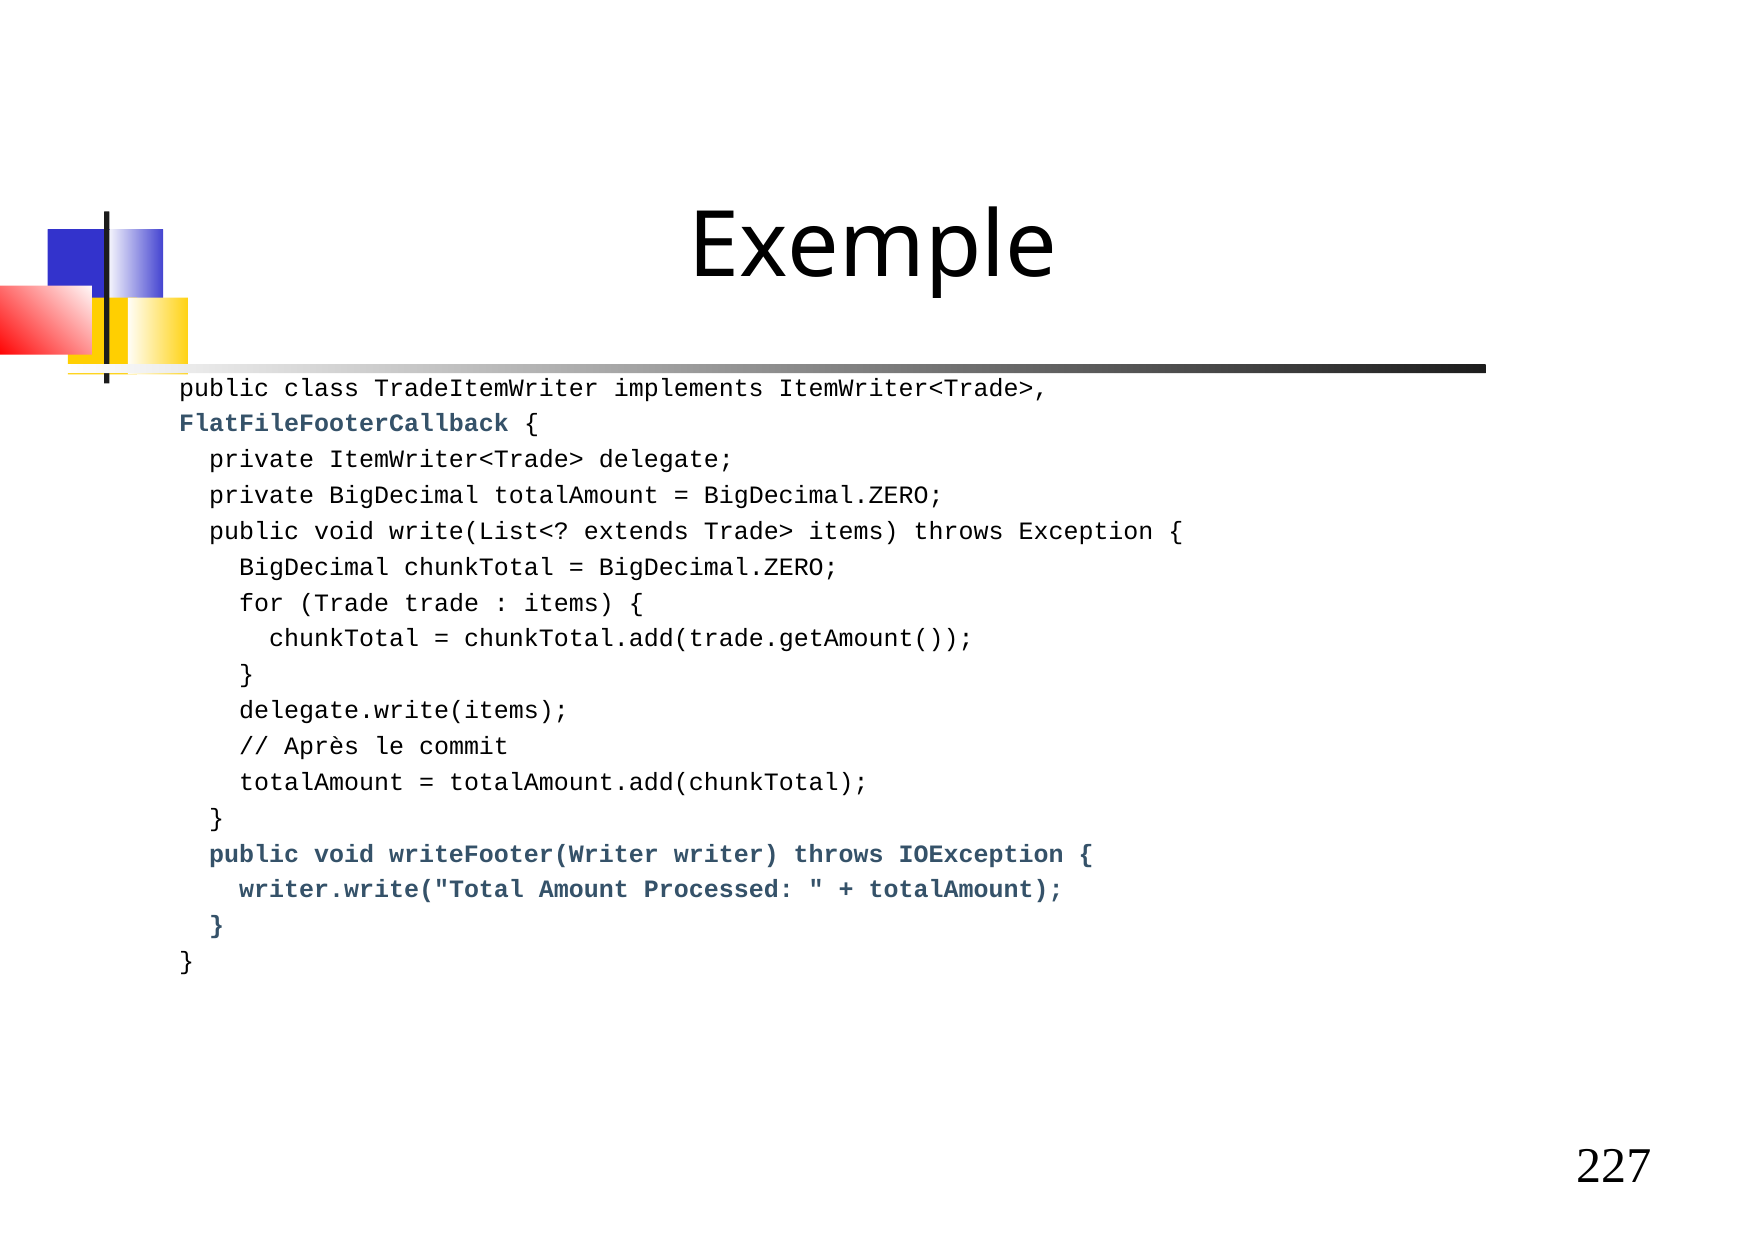

# Exemple
public class TradeItemWriter implements ItemWriter<Trade>,
FlatFileFooterCallback {
 private ItemWriter<Trade> delegate;
 private BigDecimal totalAmount = BigDecimal.ZERO;
 public void write(List<? extends Trade> items) throws Exception {
 BigDecimal chunkTotal = BigDecimal.ZERO;
 for (Trade trade : items) {
 chunkTotal = chunkTotal.add(trade.getAmount());
 }
 delegate.write(items);
 // Après le commit
 totalAmount = totalAmount.add(chunkTotal);
 }
 public void writeFooter(Writer writer) throws IOException {
 writer.write("Total Amount Processed: " + totalAmount);
 }
}